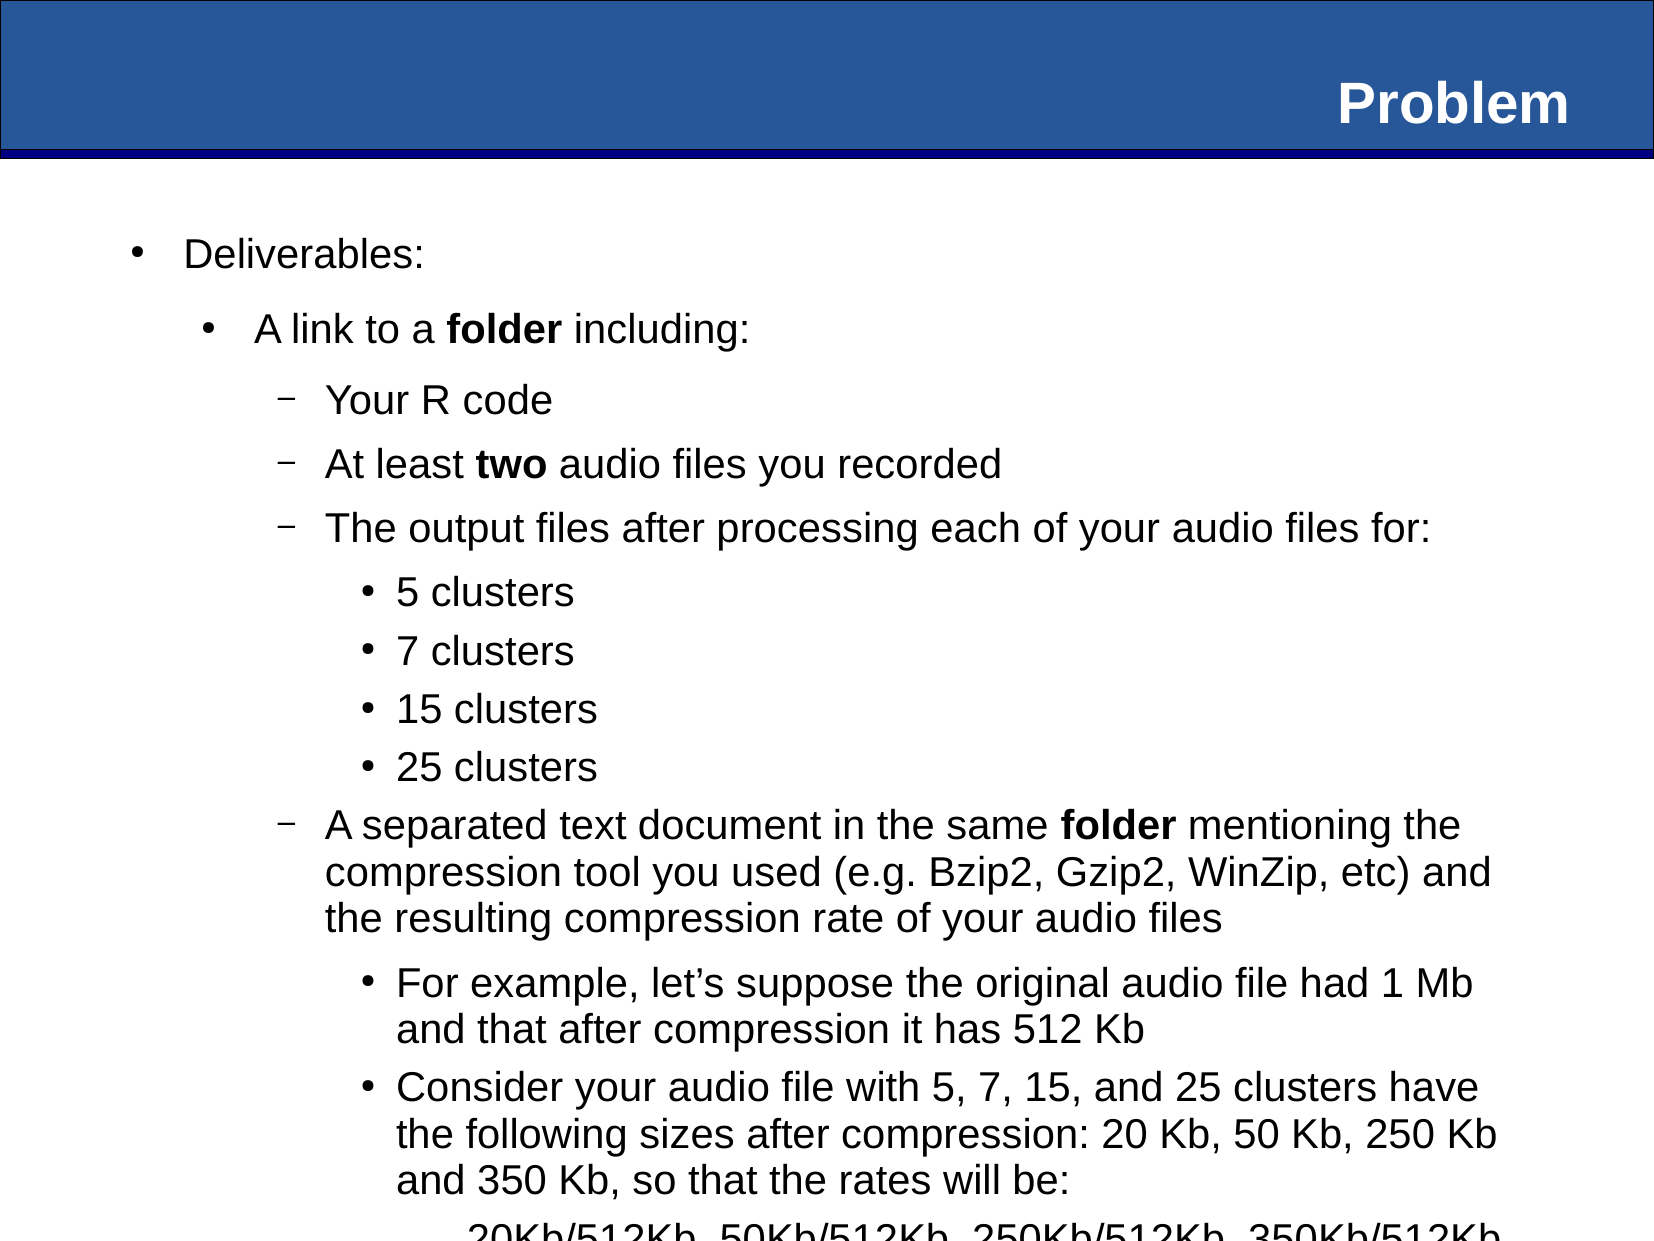

# Problem
Deliverables:
A link to a folder including:
Your R code
At least two audio files you recorded
The output files after processing each of your audio files for:
5 clusters
7 clusters
15 clusters
25 clusters
A separated text document in the same folder mentioning the compression tool you used (e.g. Bzip2, Gzip2, WinZip, etc) and the resulting compression rate of your audio files
For example, let’s suppose the original audio file had 1 Mb and that after compression it has 512 Kb
Consider your audio file with 5, 7, 15, and 25 clusters have the following sizes after compression: 20 Kb, 50 Kb, 250 Kb and 350 Kb, so that the rates will be:
20Kb/512Kb, 50Kb/512Kb, 250Kb/512Kb, 350Kb/512Kb